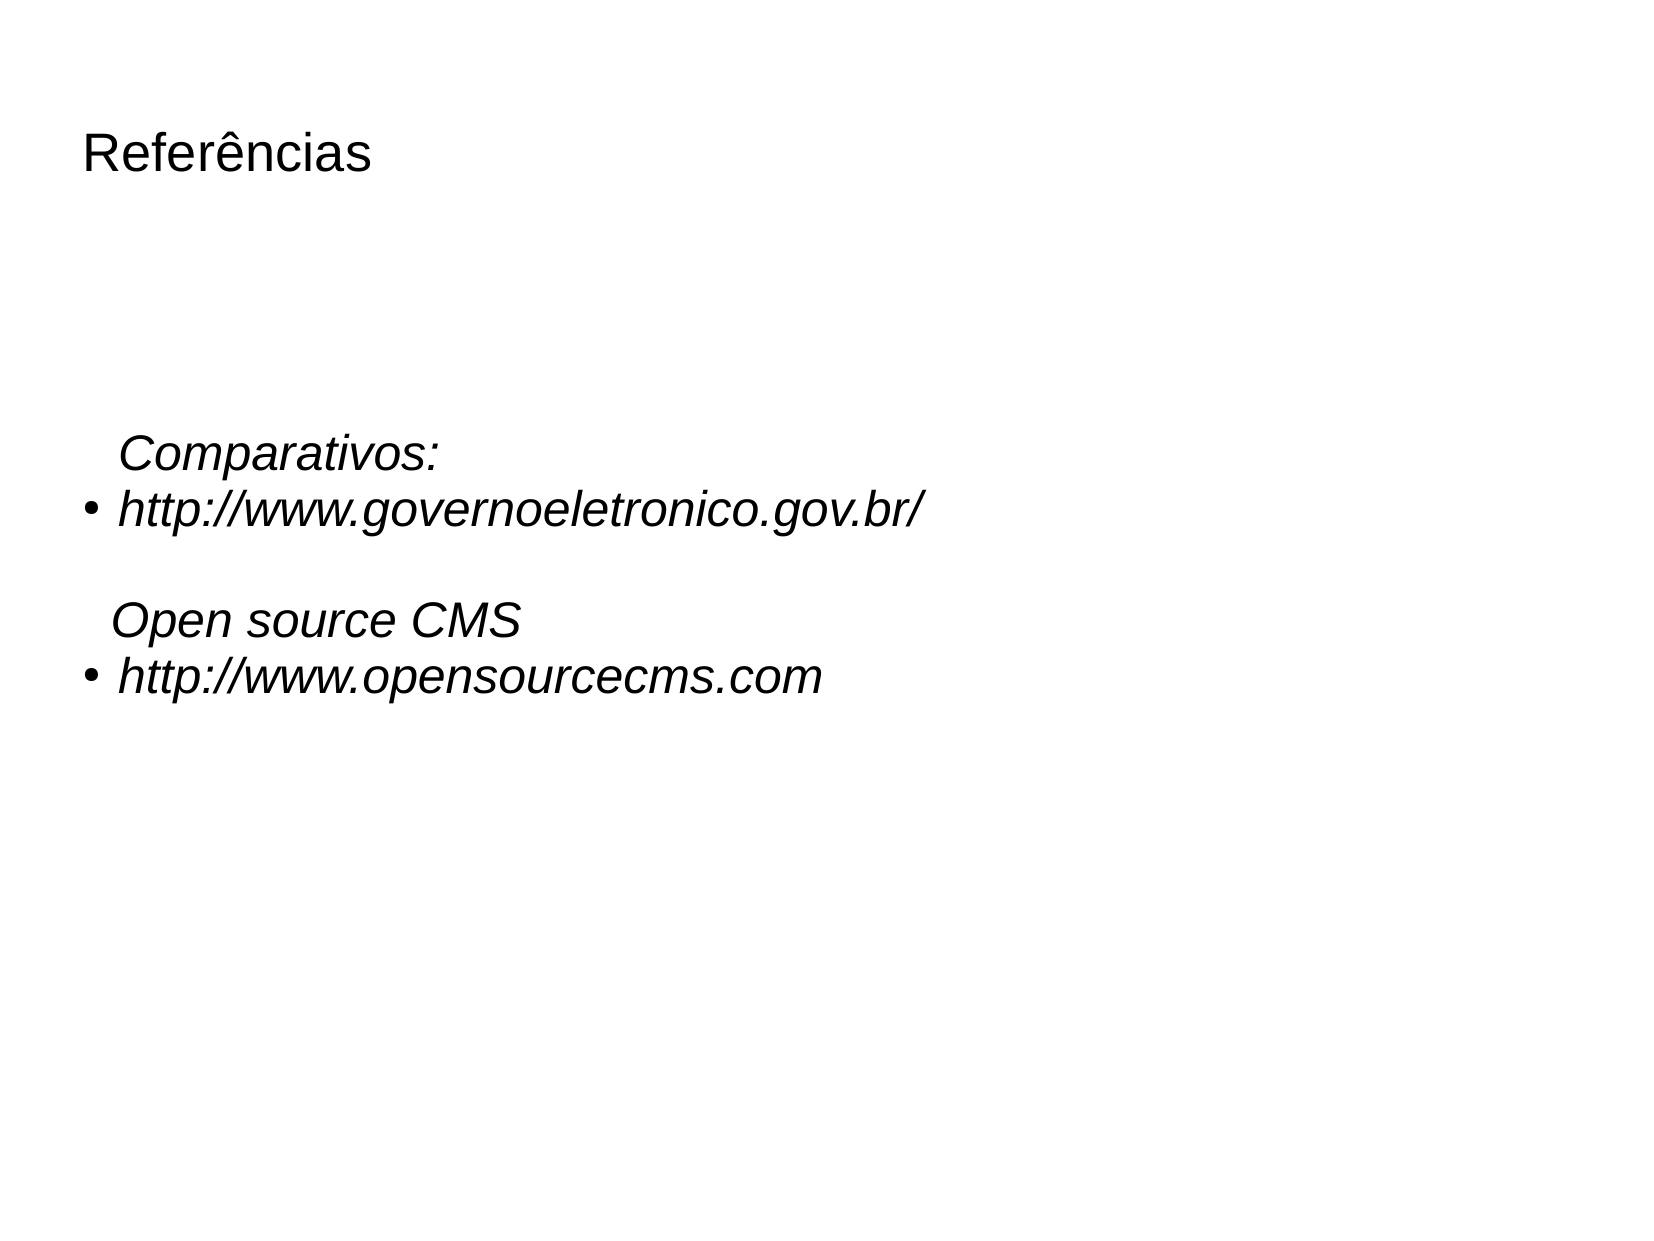

# Referências
Comparativos:
http://www.governoeletronico.gov.br/
 Open source CMS
http://www.opensourcecms.com